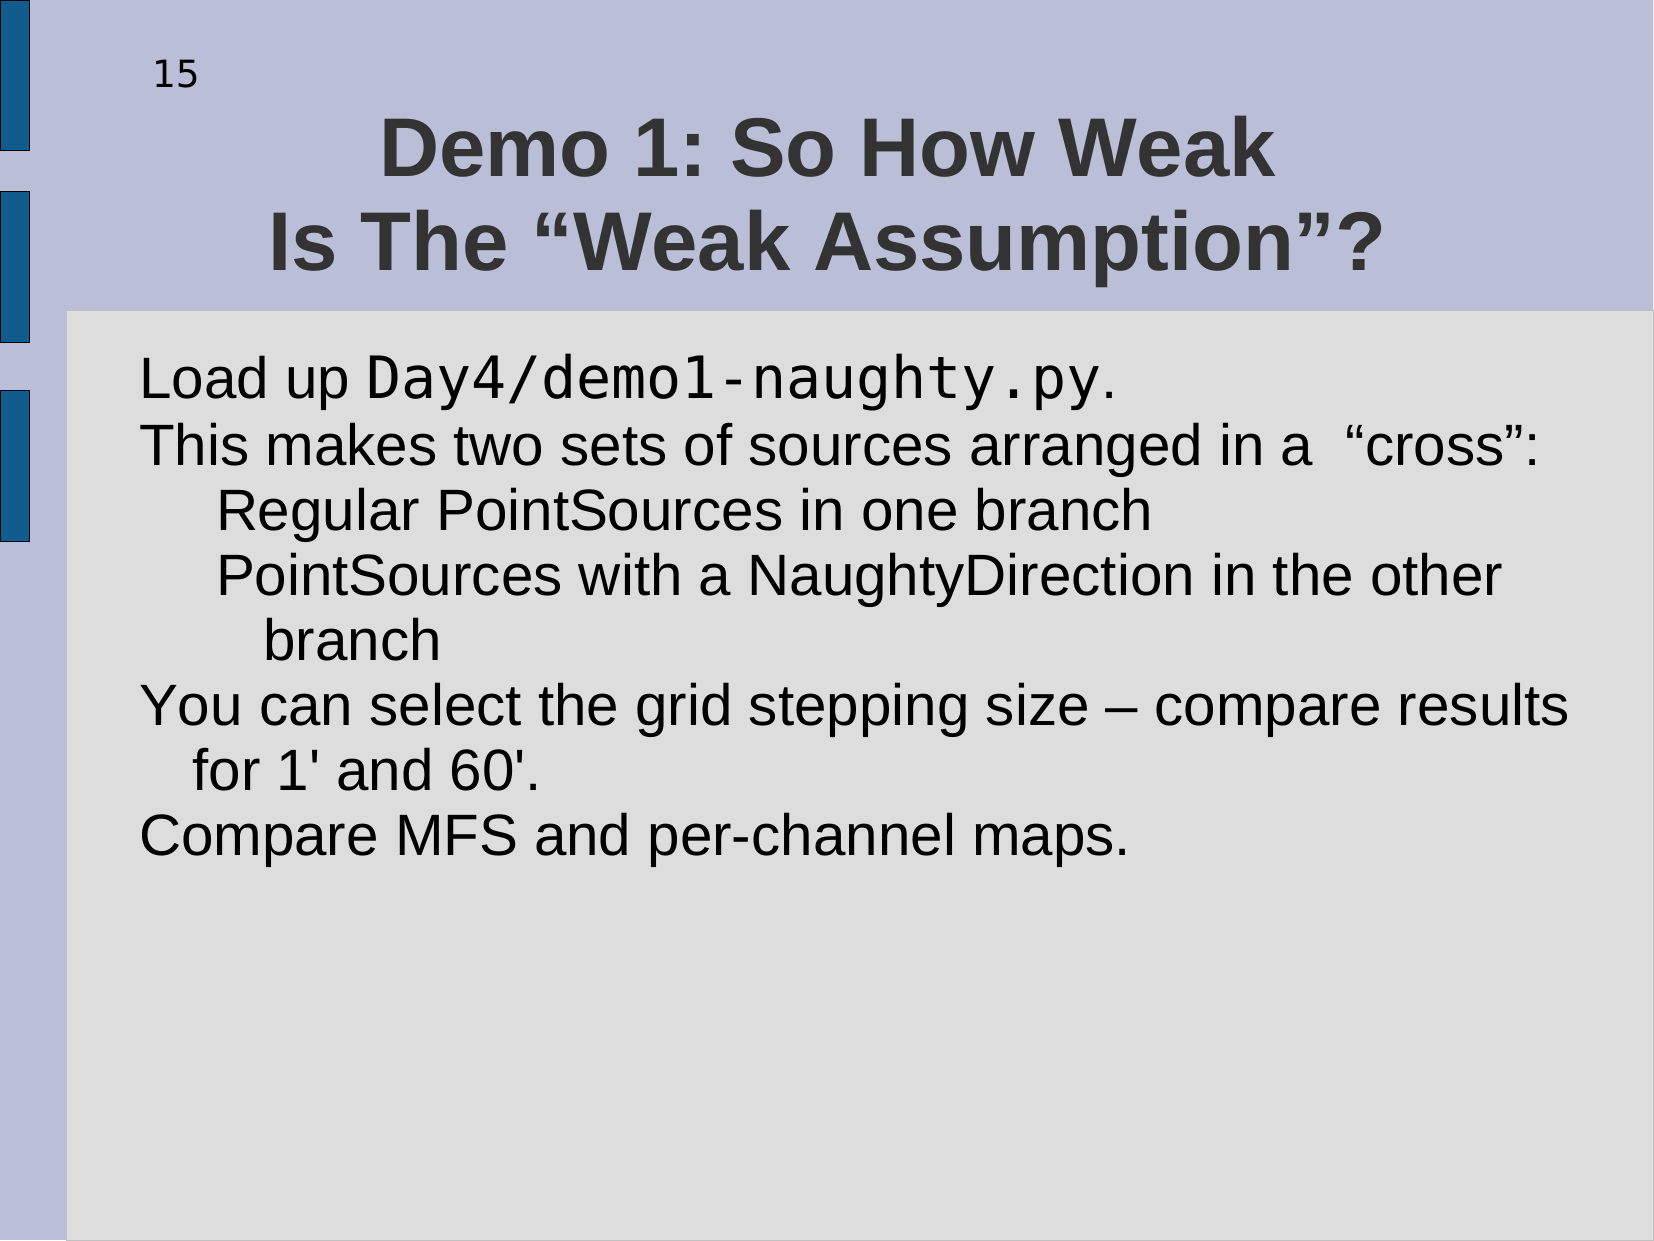

# Demo 1: So How Weak Is The “Weak Assumption”?
Load up Day4/demo1-naughty.py.
This makes two sets of sources arranged in a “cross”:
Regular PointSources in one branch
PointSources with a NaughtyDirection in the other branch
You can select the grid stepping size – compare results for 1' and 60'.
Compare MFS and per-channel maps.